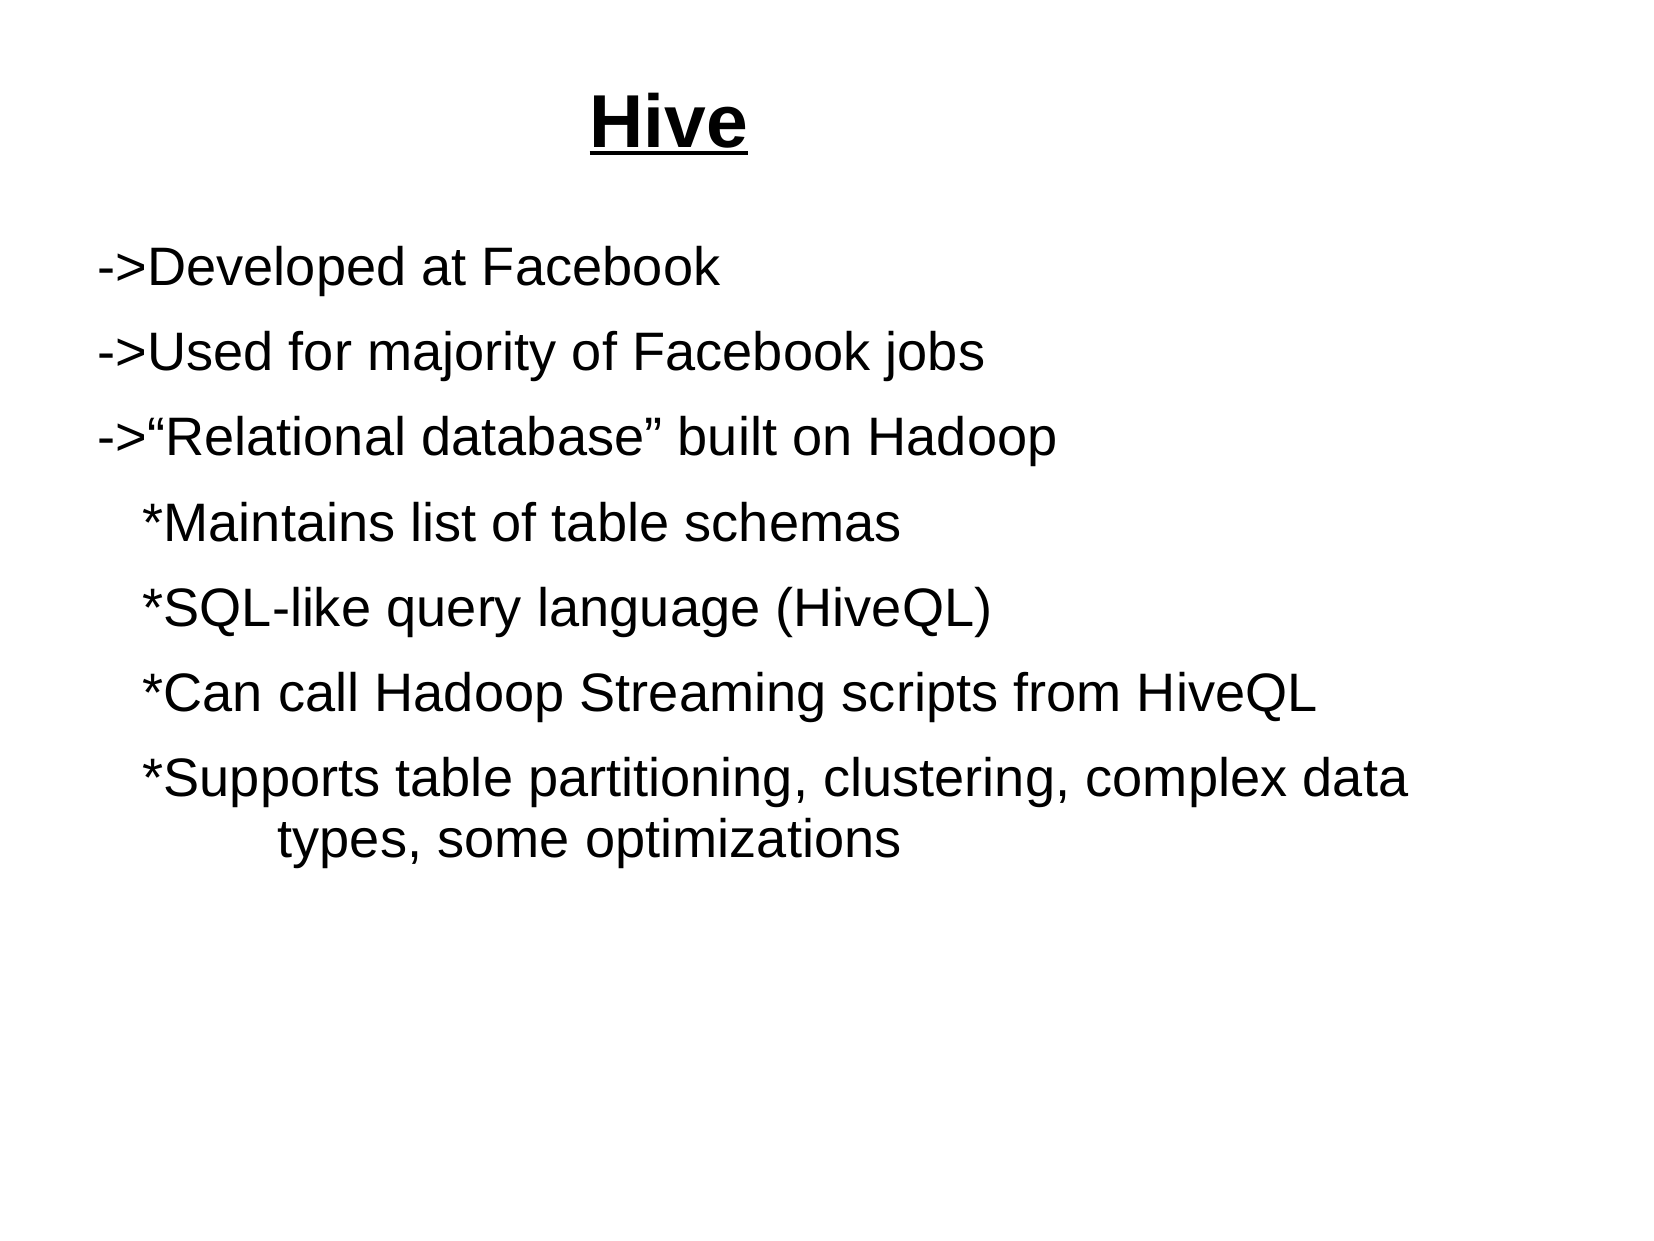

Hive
->Developed at Facebook
->Used for majority of Facebook jobs
->“Relational database” built on Hadoop
 *Maintains list of table schemas
 *SQL-like query language (HiveQL)
 *Can call Hadoop Streaming scripts from HiveQL
 *Supports table partitioning, clustering, complex data types, some optimizations